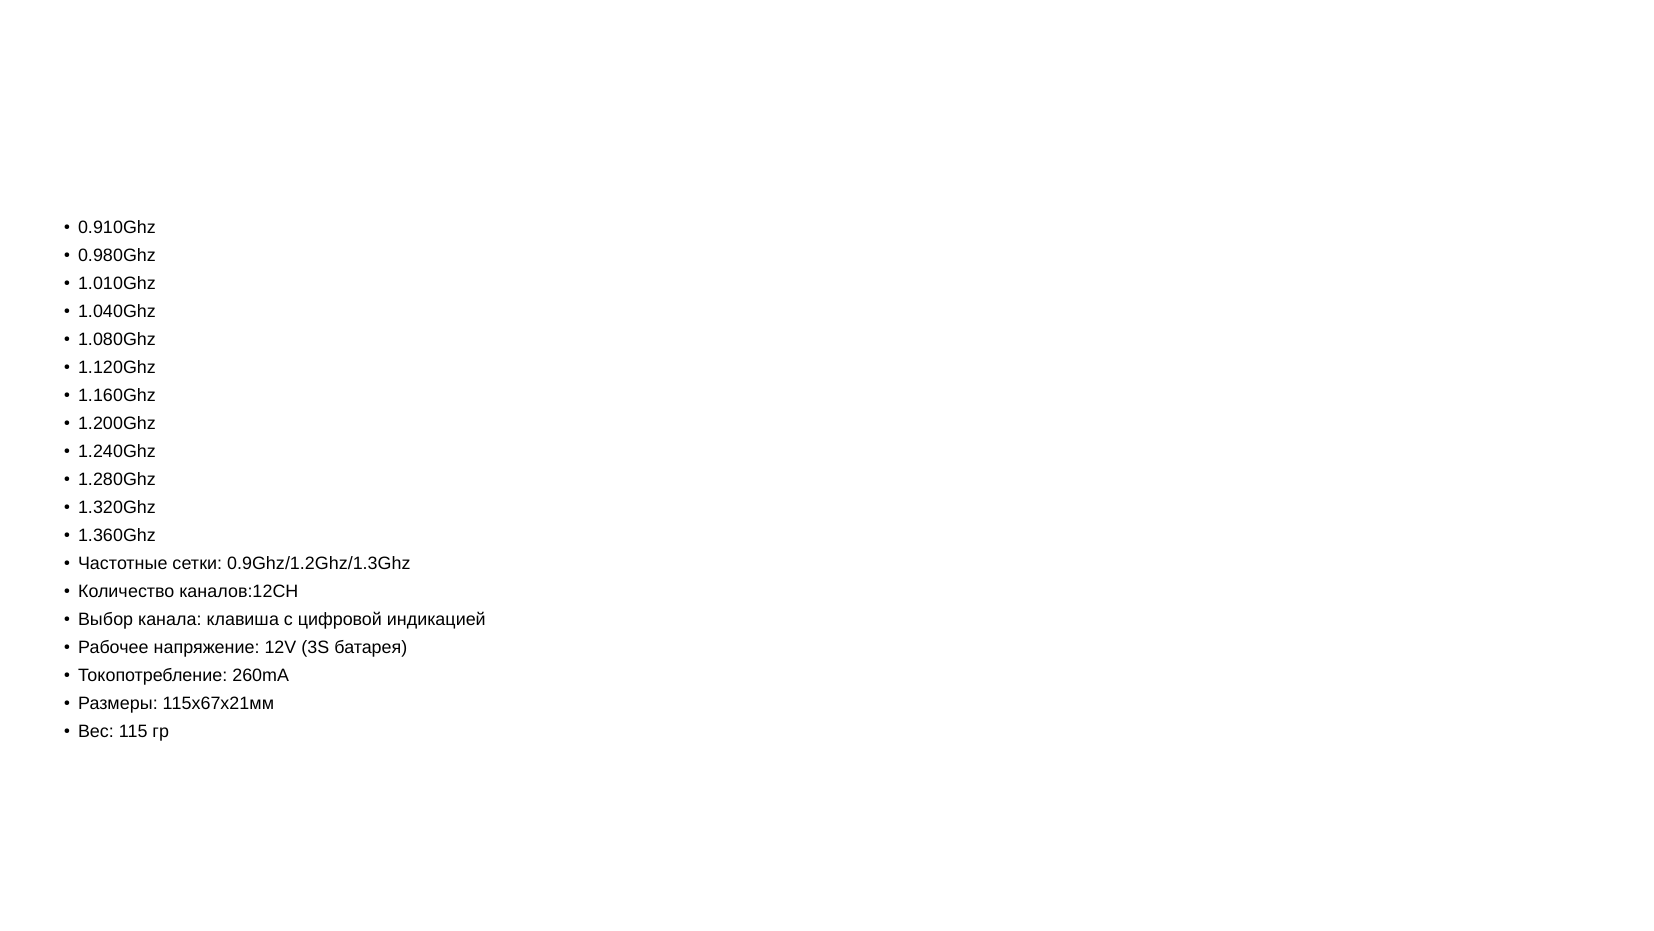

#
0.910Ghz
0.980Ghz
1.010Ghz
1.040Ghz
1.080Ghz
1.120Ghz
1.160Ghz
1.200Ghz
1.240Ghz
1.280Ghz
1.320Ghz
1.360Ghz
Частотные сетки: 0.9Ghz/1.2Ghz/1.3Ghz
Количество каналов:12CH
Выбор канала: клавиша с цифровой индикацией
Рабочее напряжение: 12V (3S батарея)
Токопотребление: 260mA
Размеры: 115x67x21мм
Вес: 115 гр